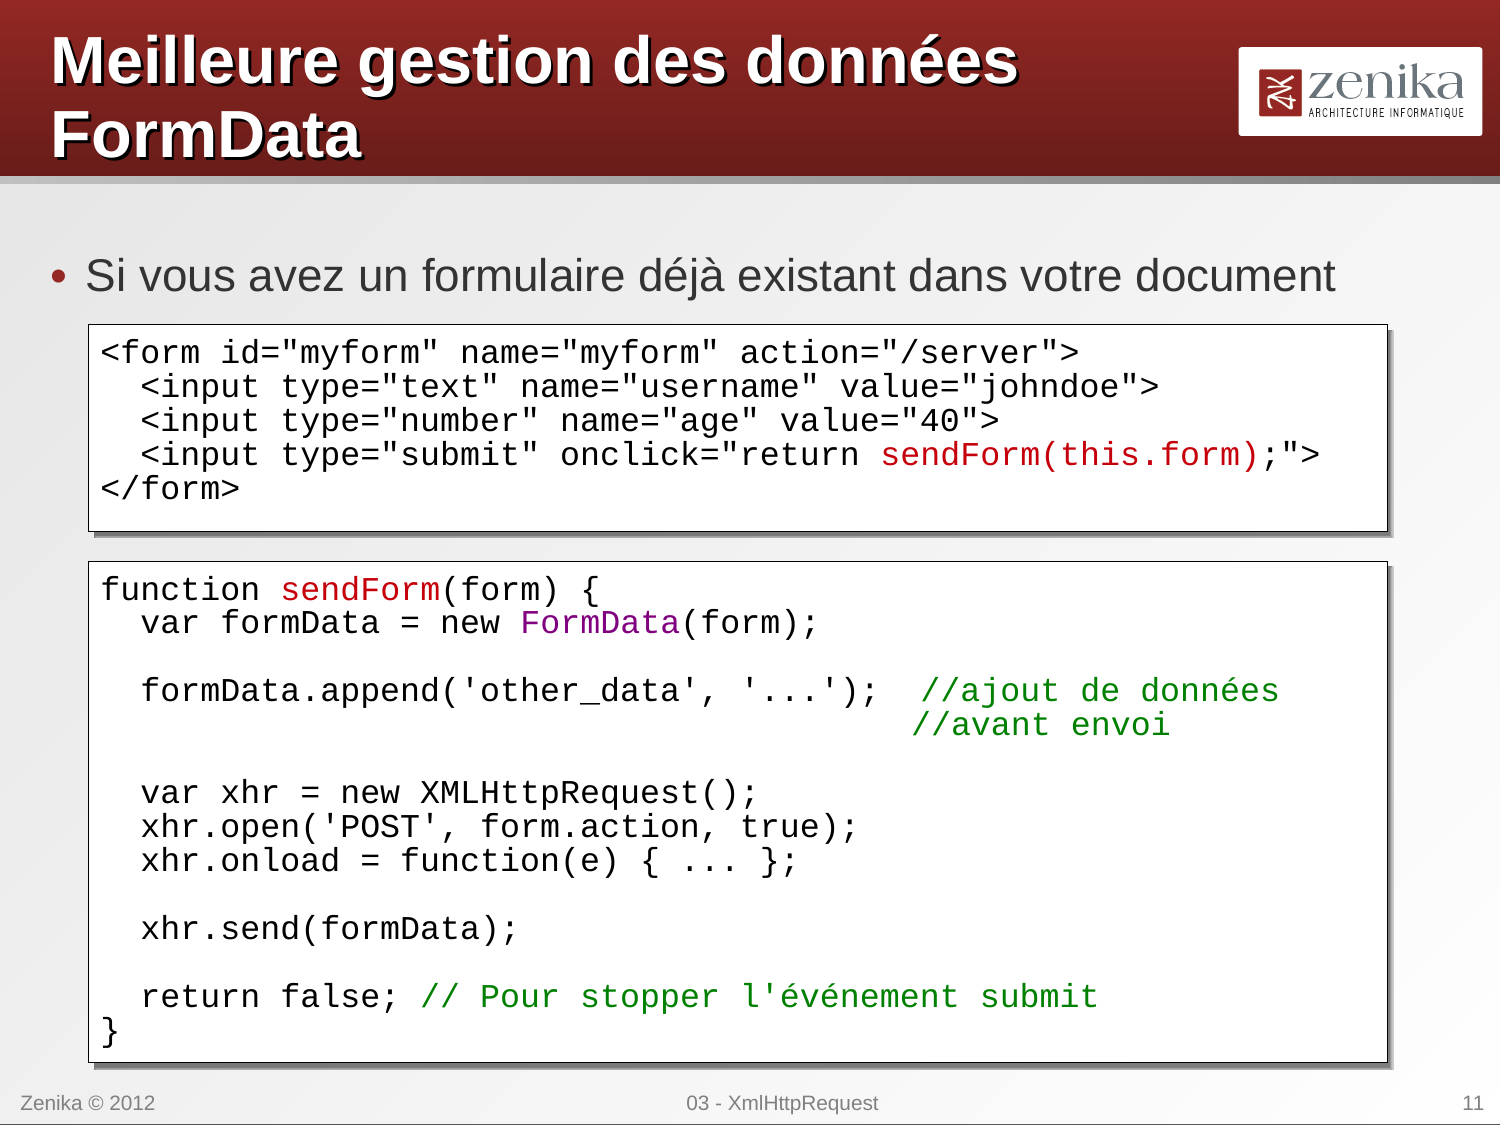

# Meilleure gestion des données FormData
Si vous avez un formulaire déjà existant dans votre document
<form id="myform" name="myform" action="/server">
 <input type="text" name="username" value="johndoe">
 <input type="number" name="age" value="40">
 <input type="submit" onclick="return sendForm(this.form);">
</form>
function sendForm(form) {
 var formData = new FormData(form);
 formData.append('other_data', '...'); //ajout de données 												//avant envoi
 var xhr = new XMLHttpRequest();
 xhr.open('POST', form.action, true);
 xhr.onload = function(e) { ... };
 xhr.send(formData);
 return false; // Pour stopper l'événement submit
}